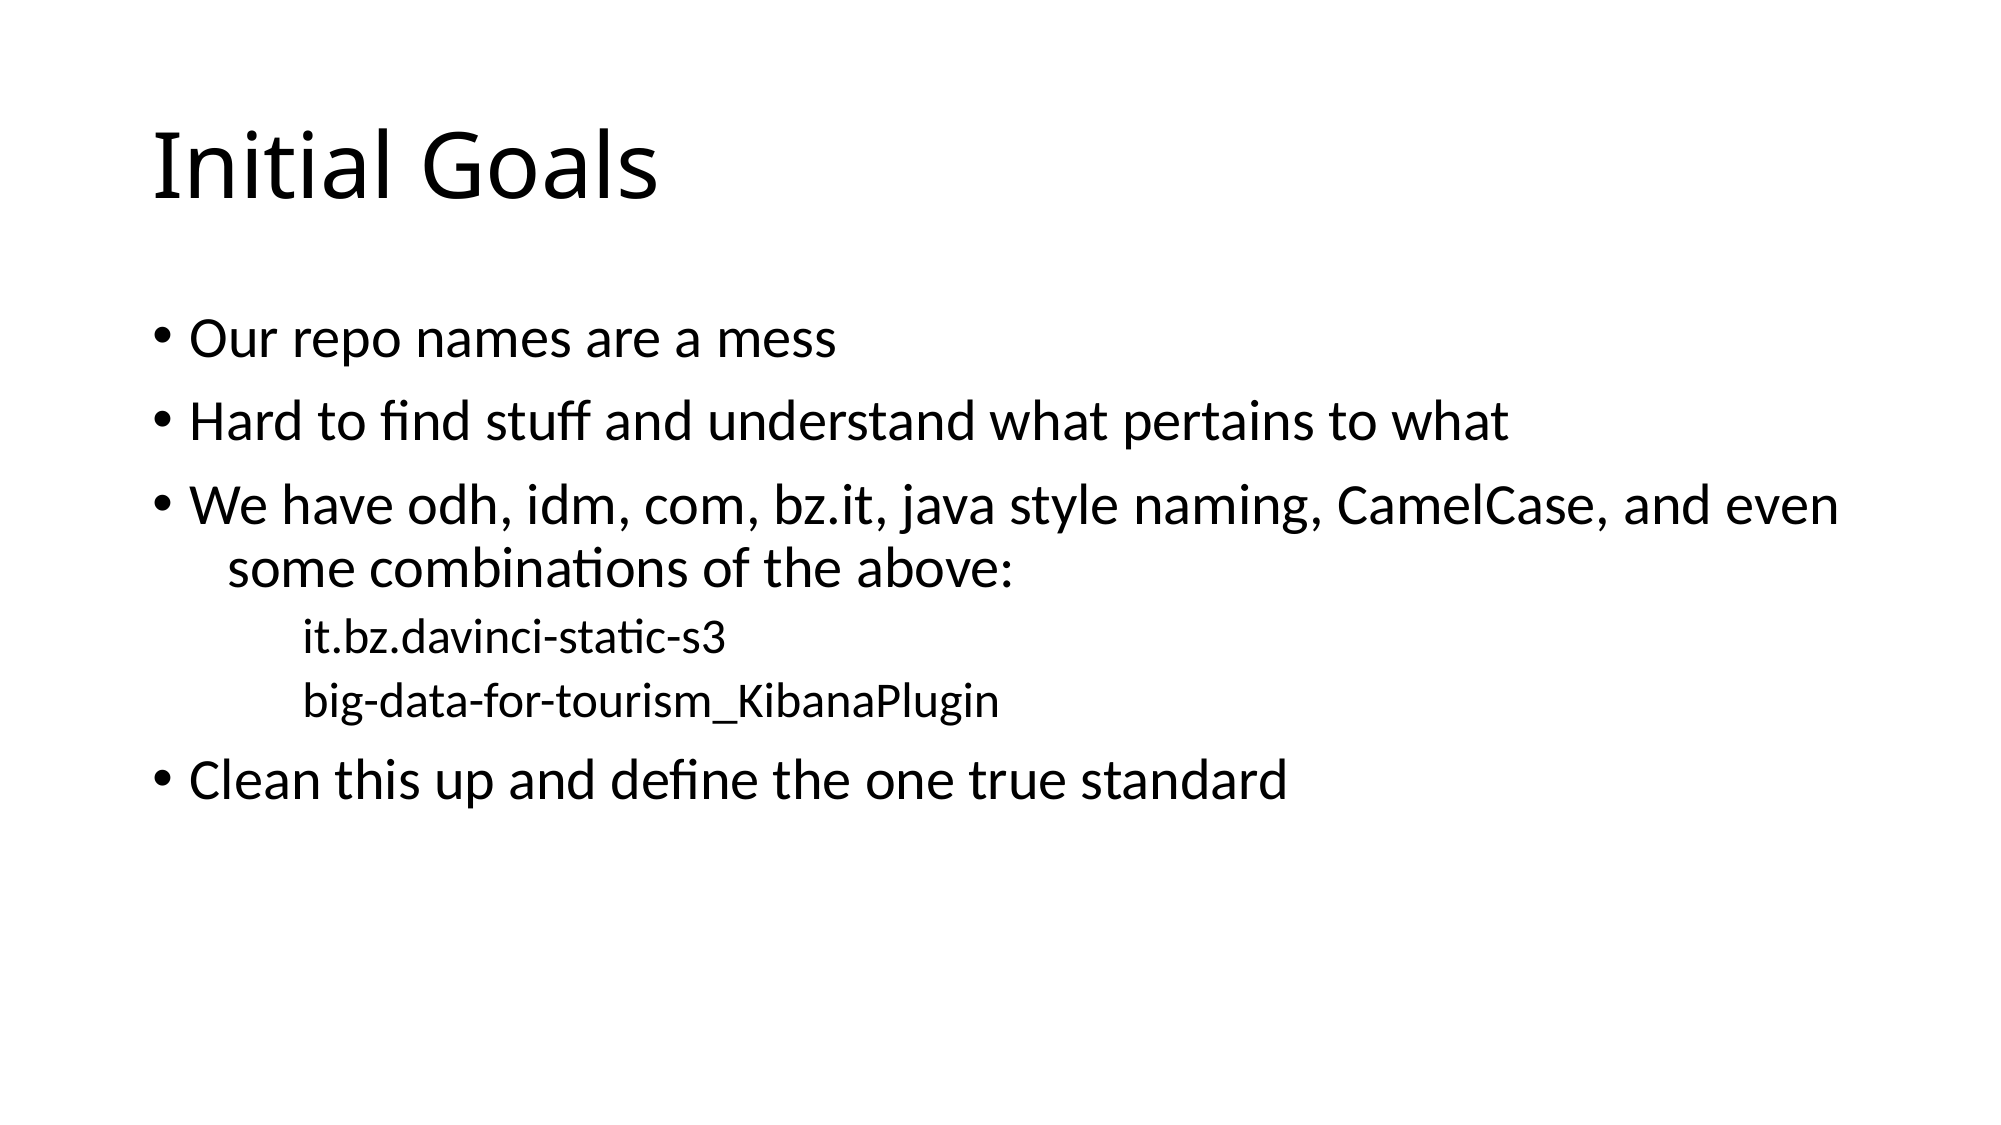

# Initial Goals
Our repo names are a mess
Hard to find stuff and understand what pertains to what
We have odh, idm, com, bz.it, java style naming, CamelCase, and even some combinations of the above:
it.bz.davinci-static-s3
big-data-for-tourism_KibanaPlugin
Clean this up and define the one true standard